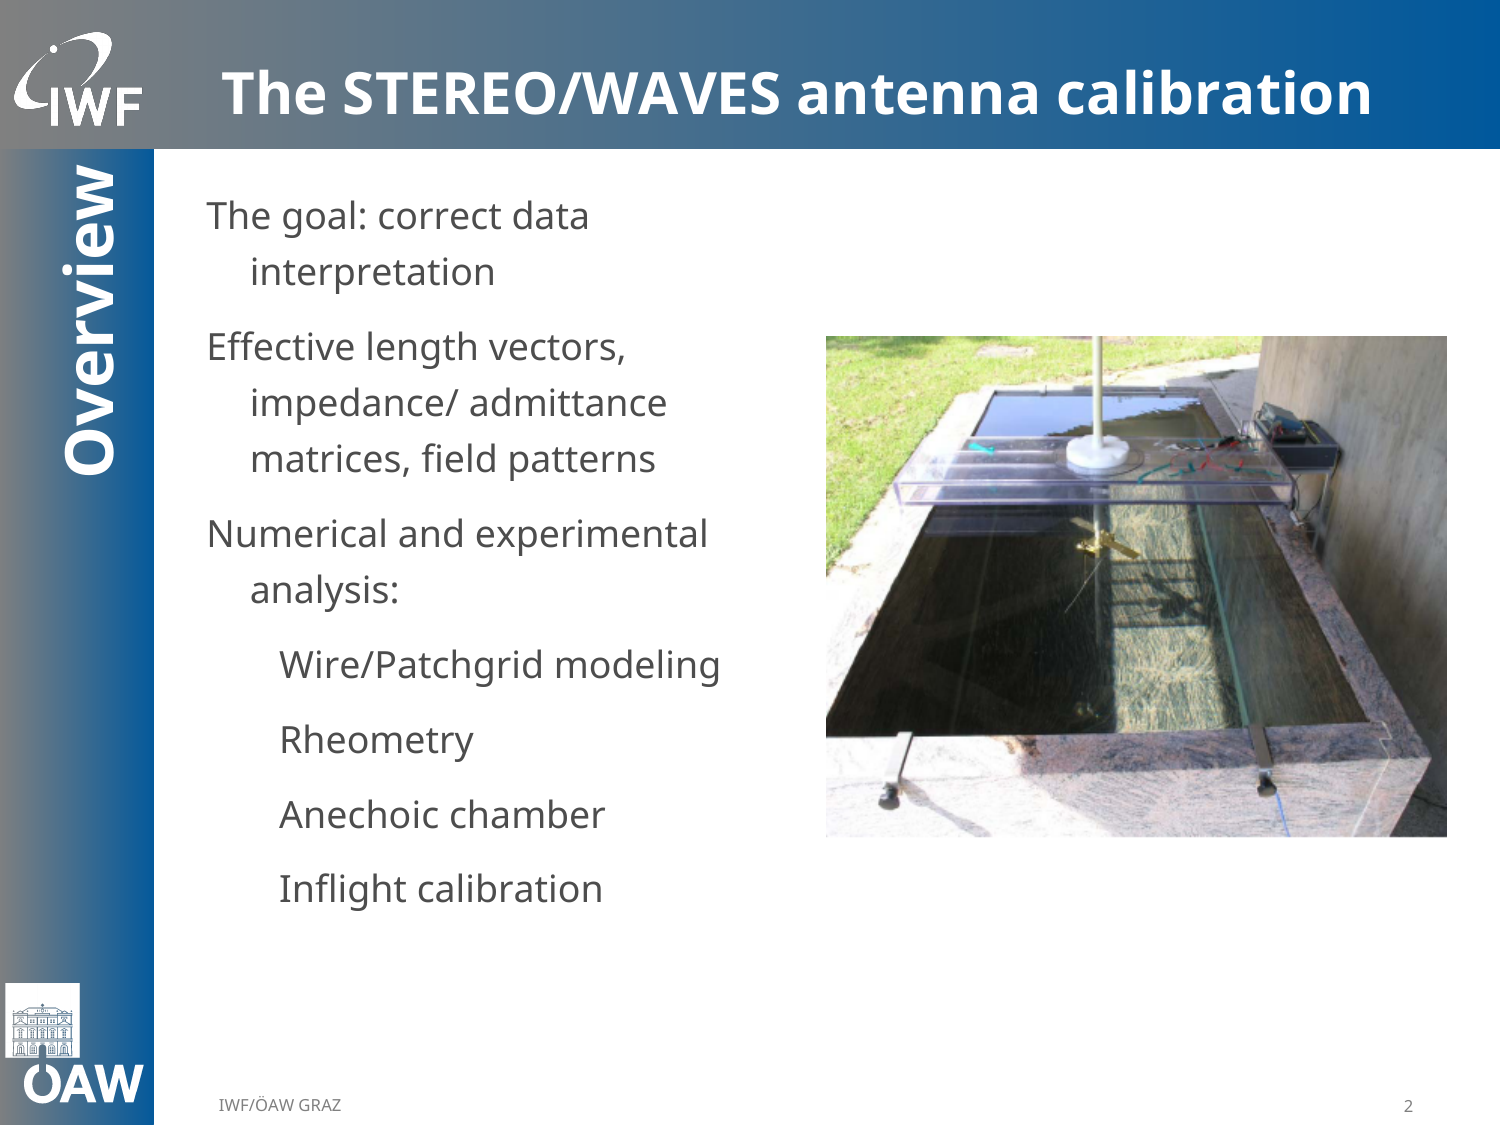

The STEREO/WAVES antenna calibration
# The goal: correct data interpretation
Effective length vectors, impedance/ admittance matrices, field patterns
Numerical and experimental analysis:
Wire/Patchgrid modeling
Rheometry
Anechoic chamber
Inflight calibration
Overview
IWF/ÖAW GRAZ
2